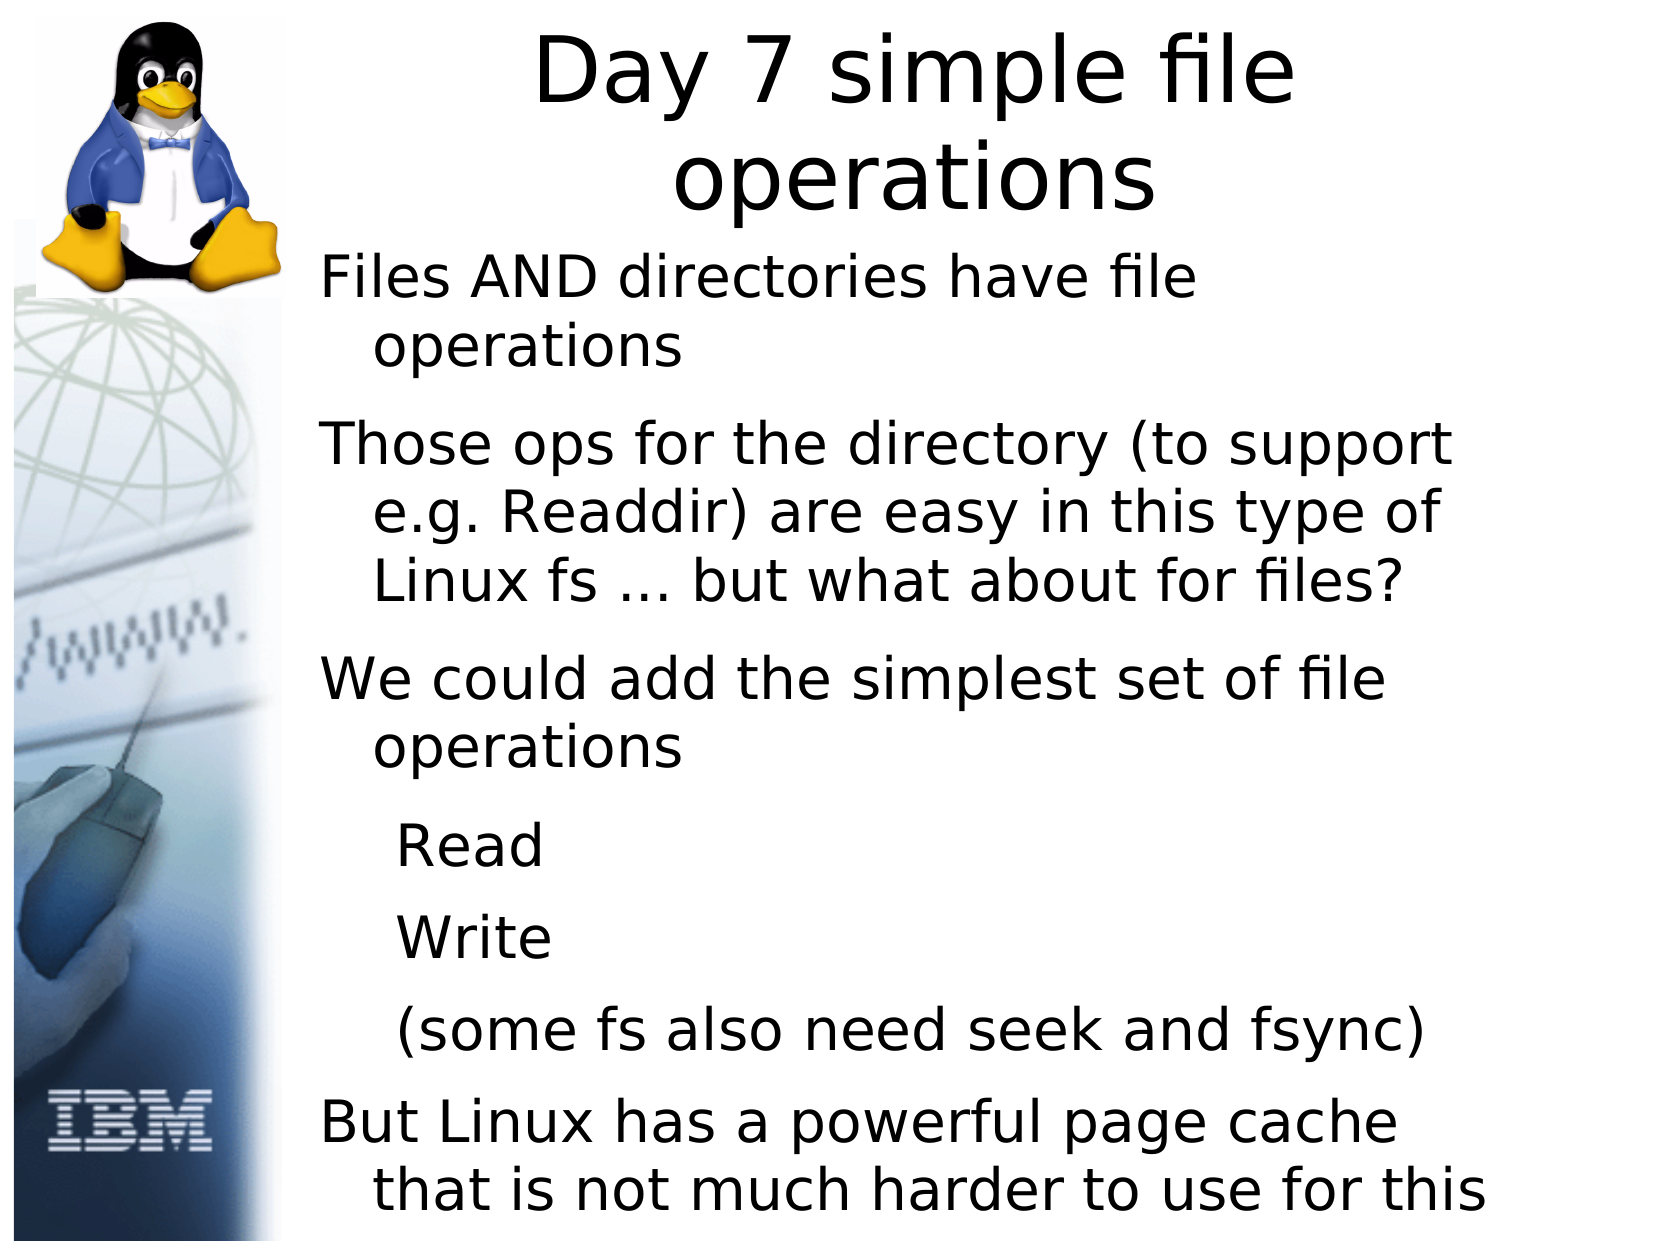

# Day 7 simple file operations
Files AND directories have file operations
Those ops for the directory (to support e.g. Readdir) are easy in this type of Linux fs ... but what about for files?
We could add the simplest set of file operations
Read
Write
(some fs also need seek and fsync)
But Linux has a powerful page cache that is not much harder to use for this